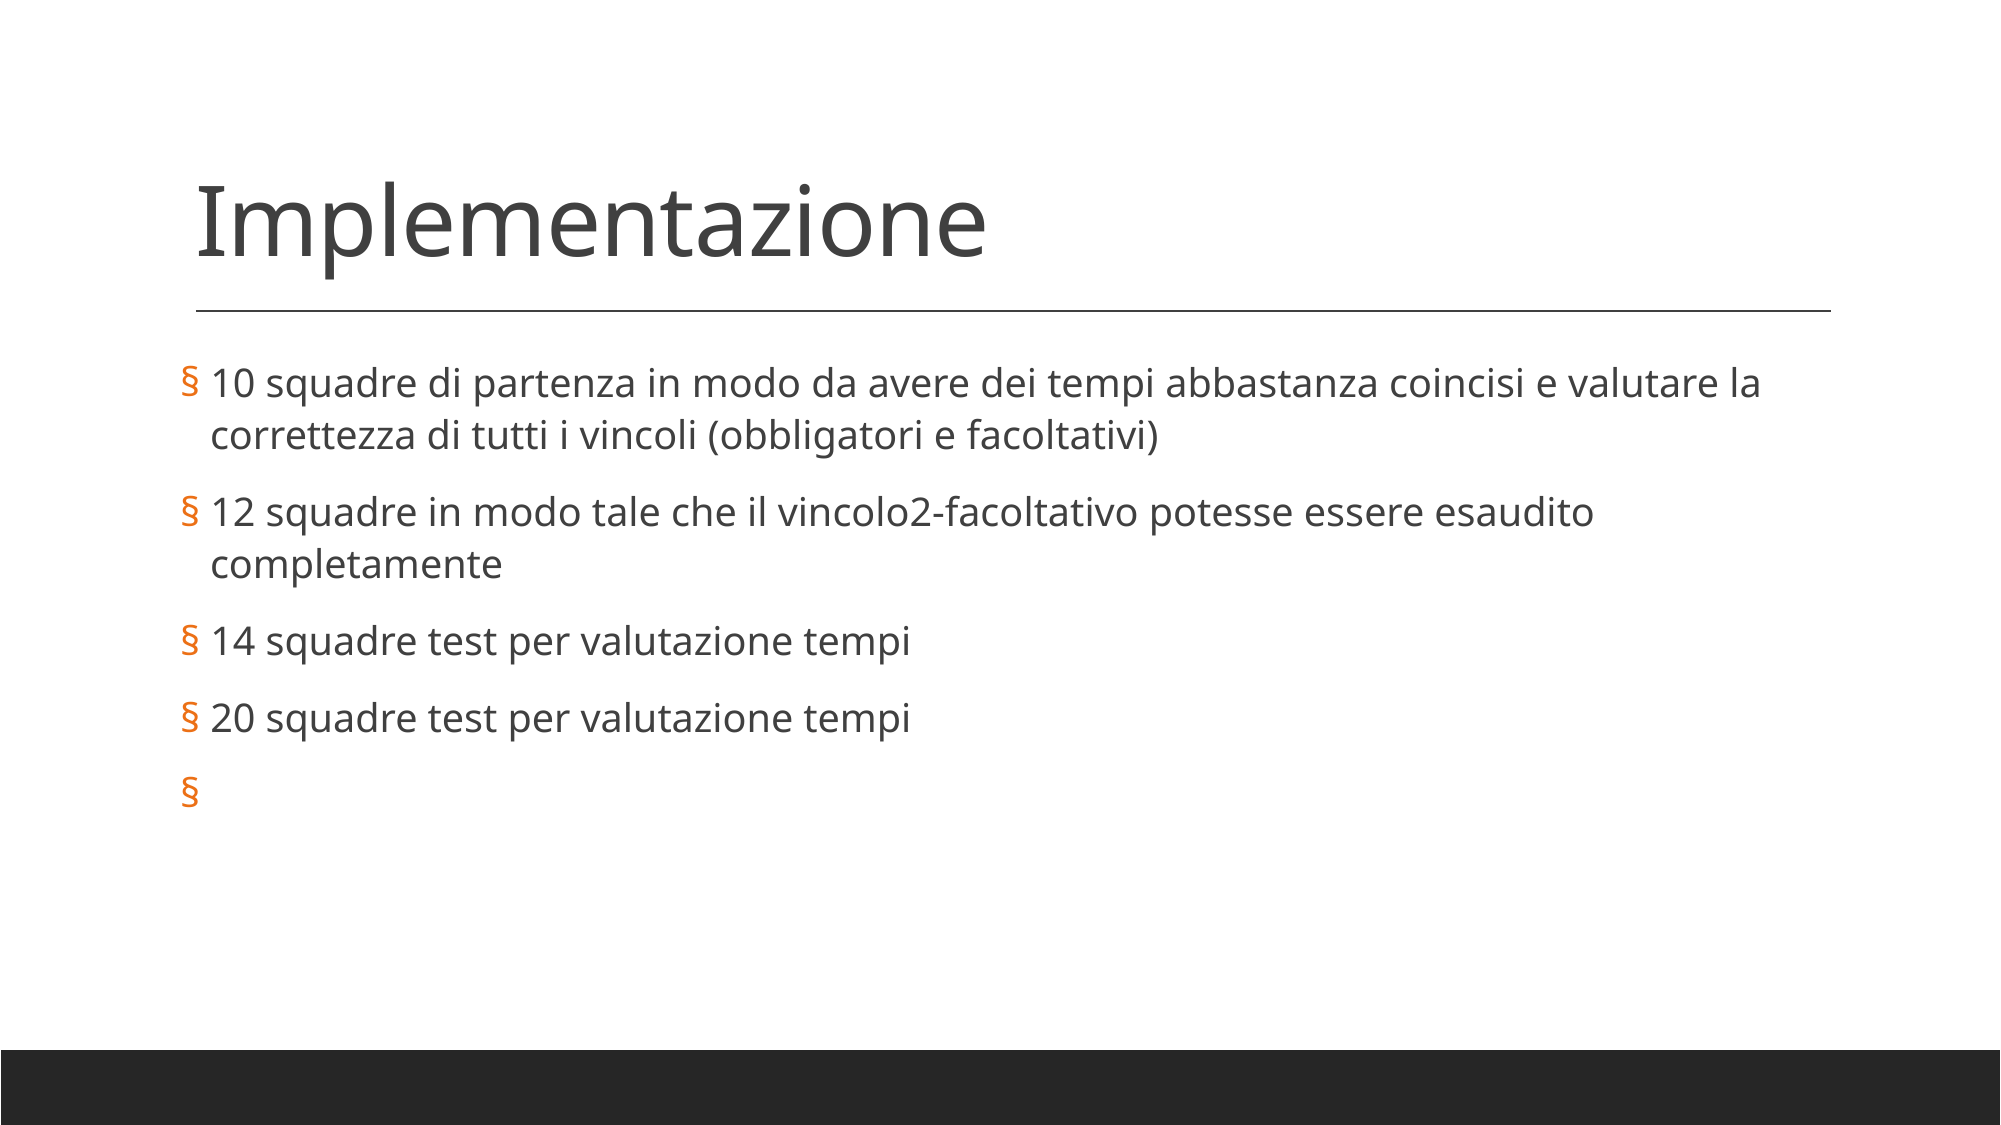

# Implementazione
 10 squadre di partenza in modo da avere dei tempi abbastanza coincisi e valutare la correttezza di tutti i vincoli (obbligatori e facoltativi)
 12 squadre in modo tale che il vincolo2-facoltativo potesse essere esaudito completamente
 14 squadre test per valutazione tempi
 20 squadre test per valutazione tempi